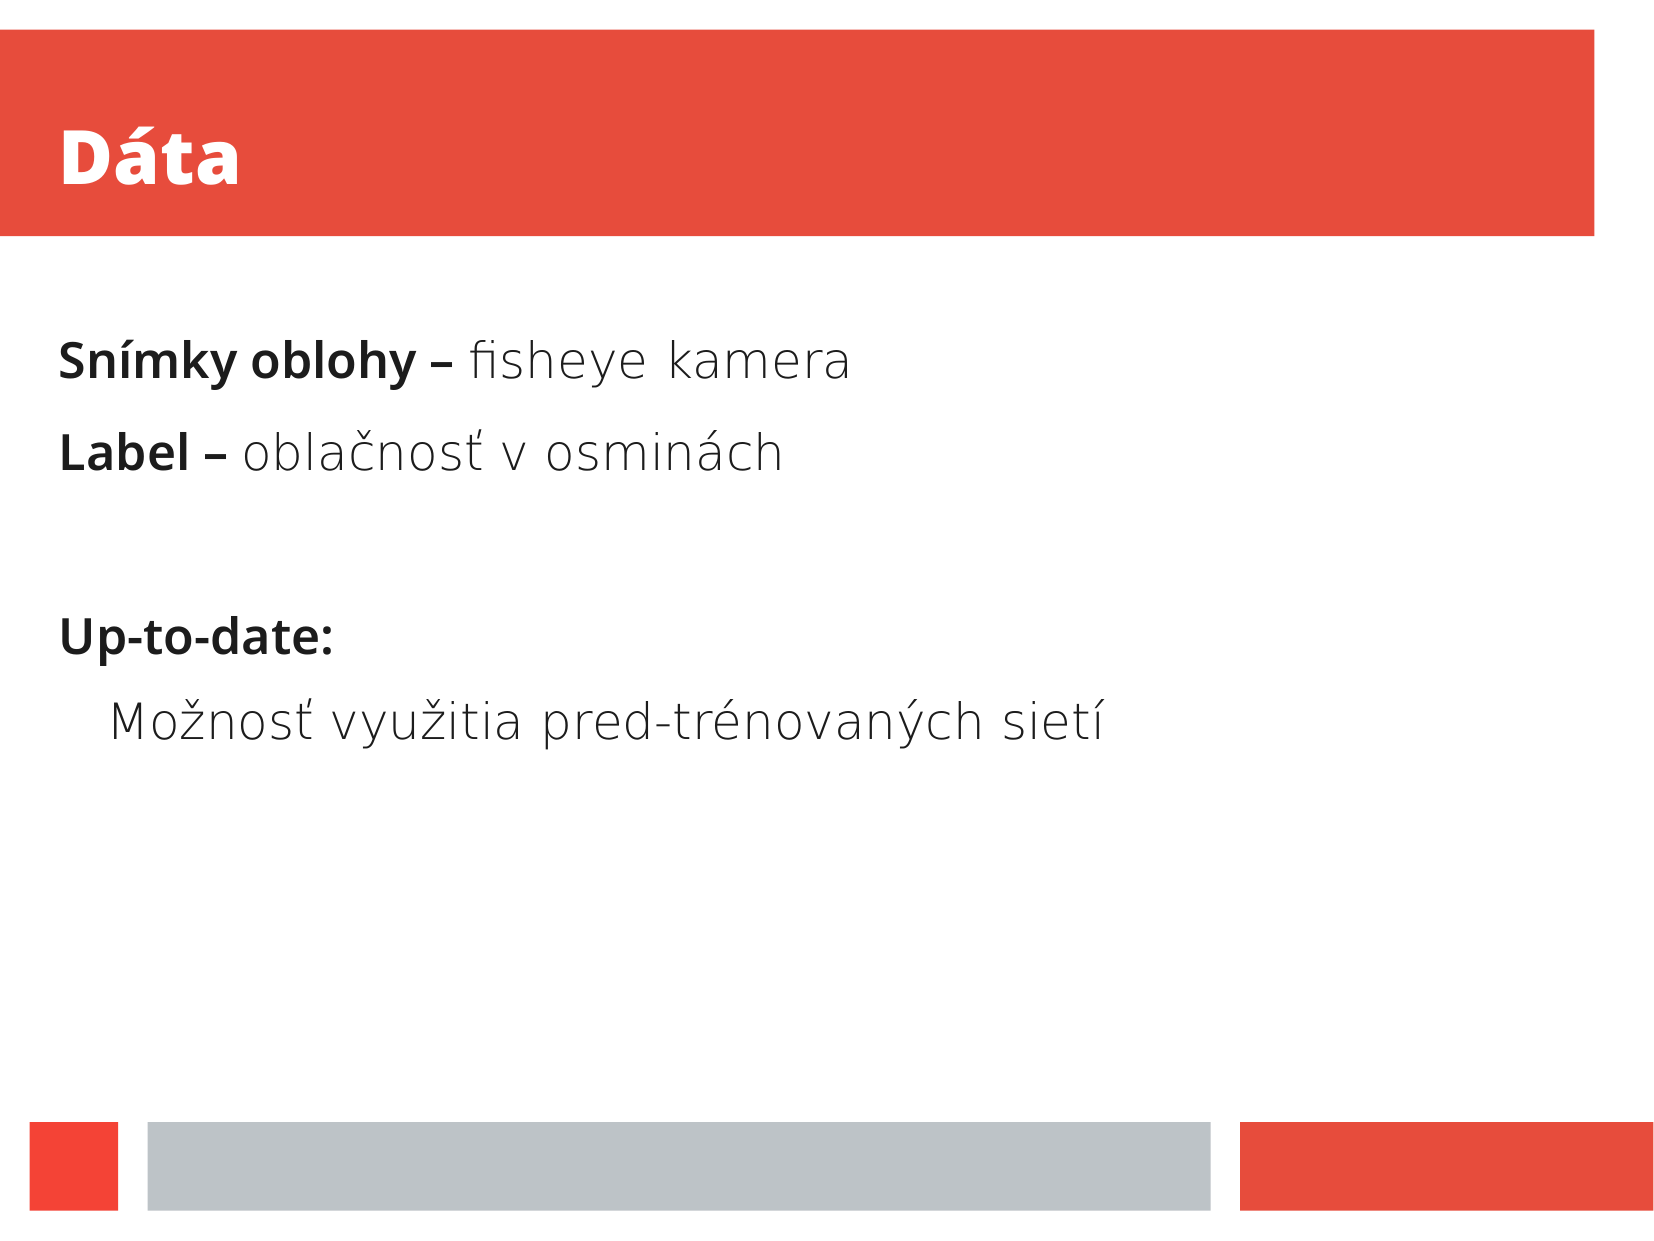

# Dáta
Snímky oblohy – fisheye kamera
Label – oblačnosť v osminách
Up-to-date:
Možnosť využitia pred-trénovaných sietí